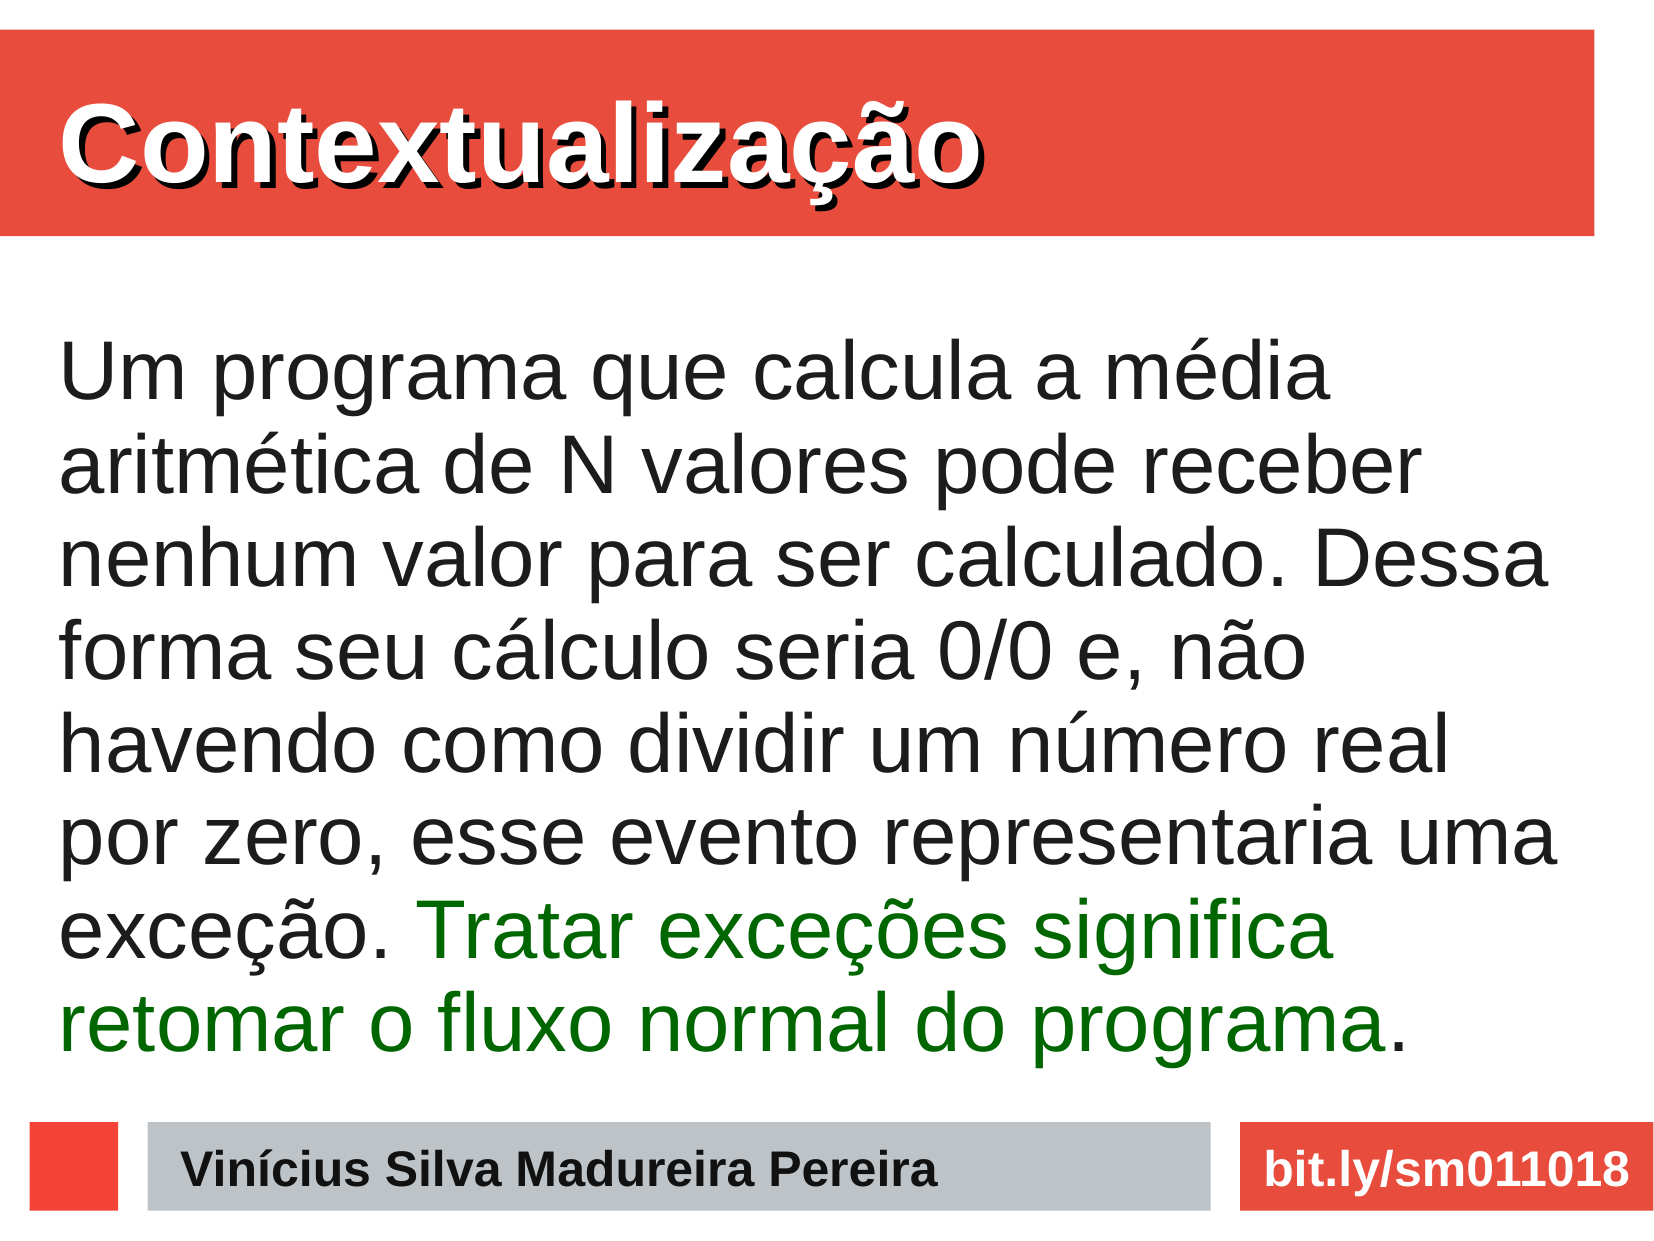

# Contextualização
Um programa que calcula a média aritmética de N valores pode receber nenhum valor para ser calculado. Dessa forma seu cálculo seria 0/0 e, não havendo como dividir um número real por zero, esse evento representaria uma exceção. Tratar exceções significa retomar o fluxo normal do programa.
Vinícius Silva Madureira Pereira
bit.ly/sm011018